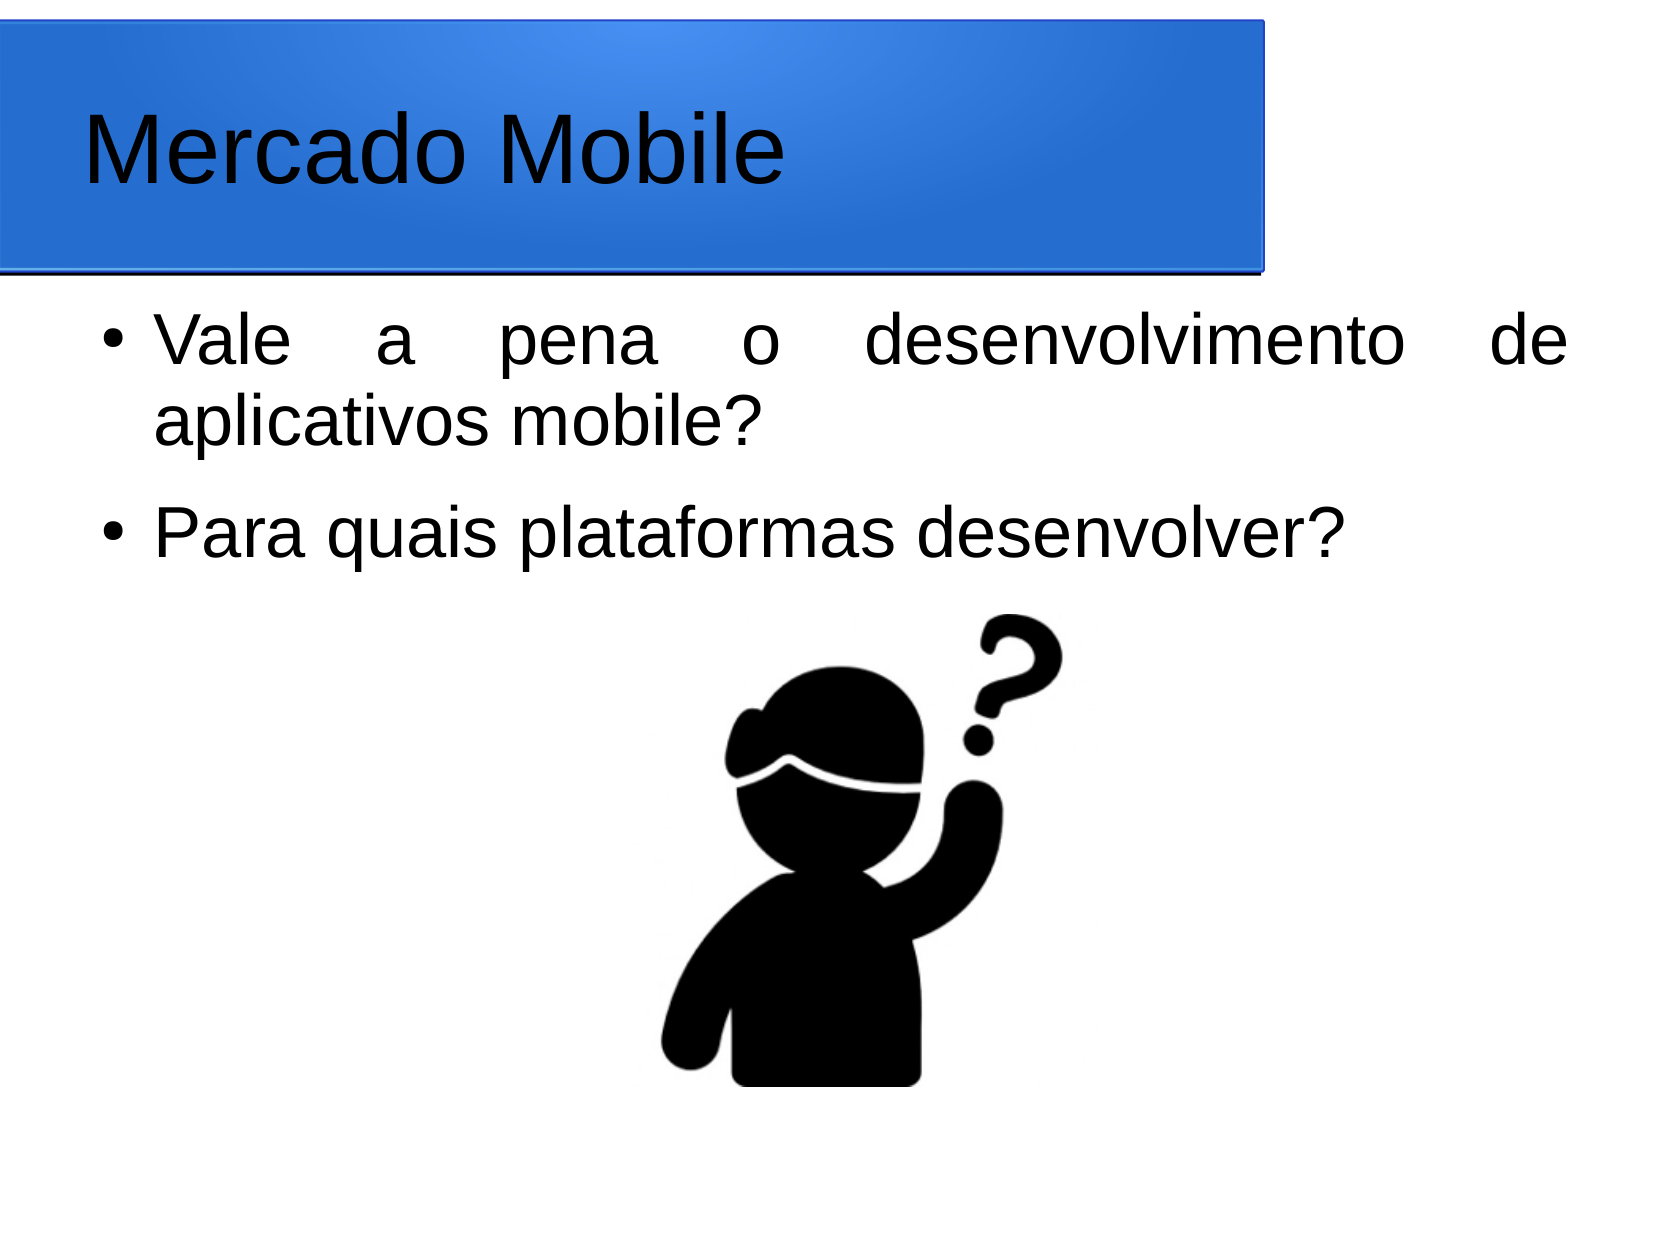

# Mercado Mobile
Vale a pena o desenvolvimento de aplicativos mobile?
Para quais plataformas desenvolver?